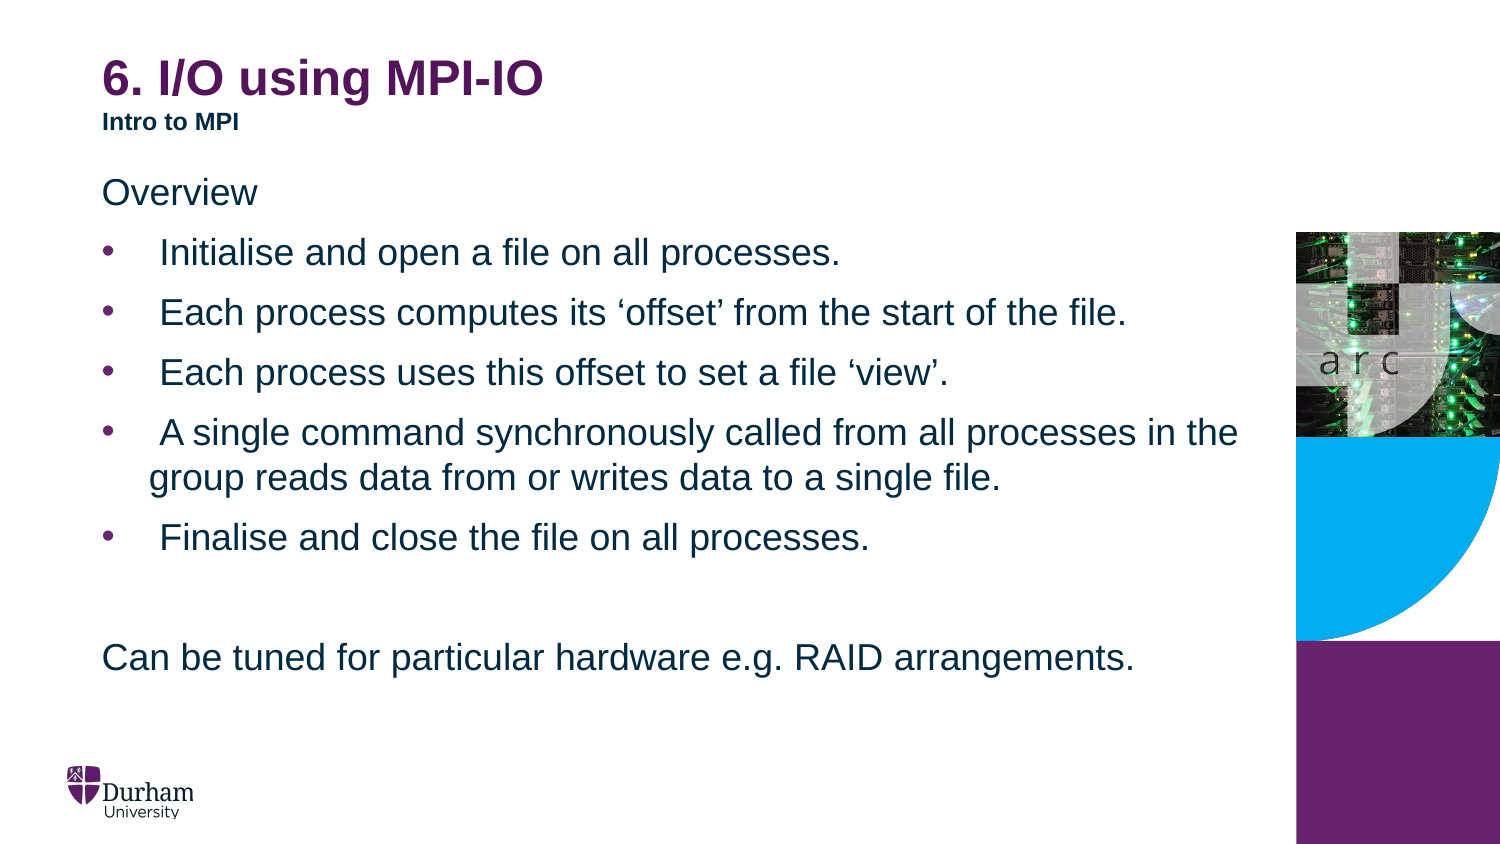

# 6. I/O using MPI-IO Intro to MPI
Overview
 Initialise and open a file on all processes.
 Each process computes its ‘offset’ from the start of the file.
 Each process uses this offset to set a file ‘view’.
 A single command synchronously called from all processes in the group reads data from or writes data to a single file.
 Finalise and close the file on all processes.
Can be tuned for particular hardware e.g. RAID arrangements.